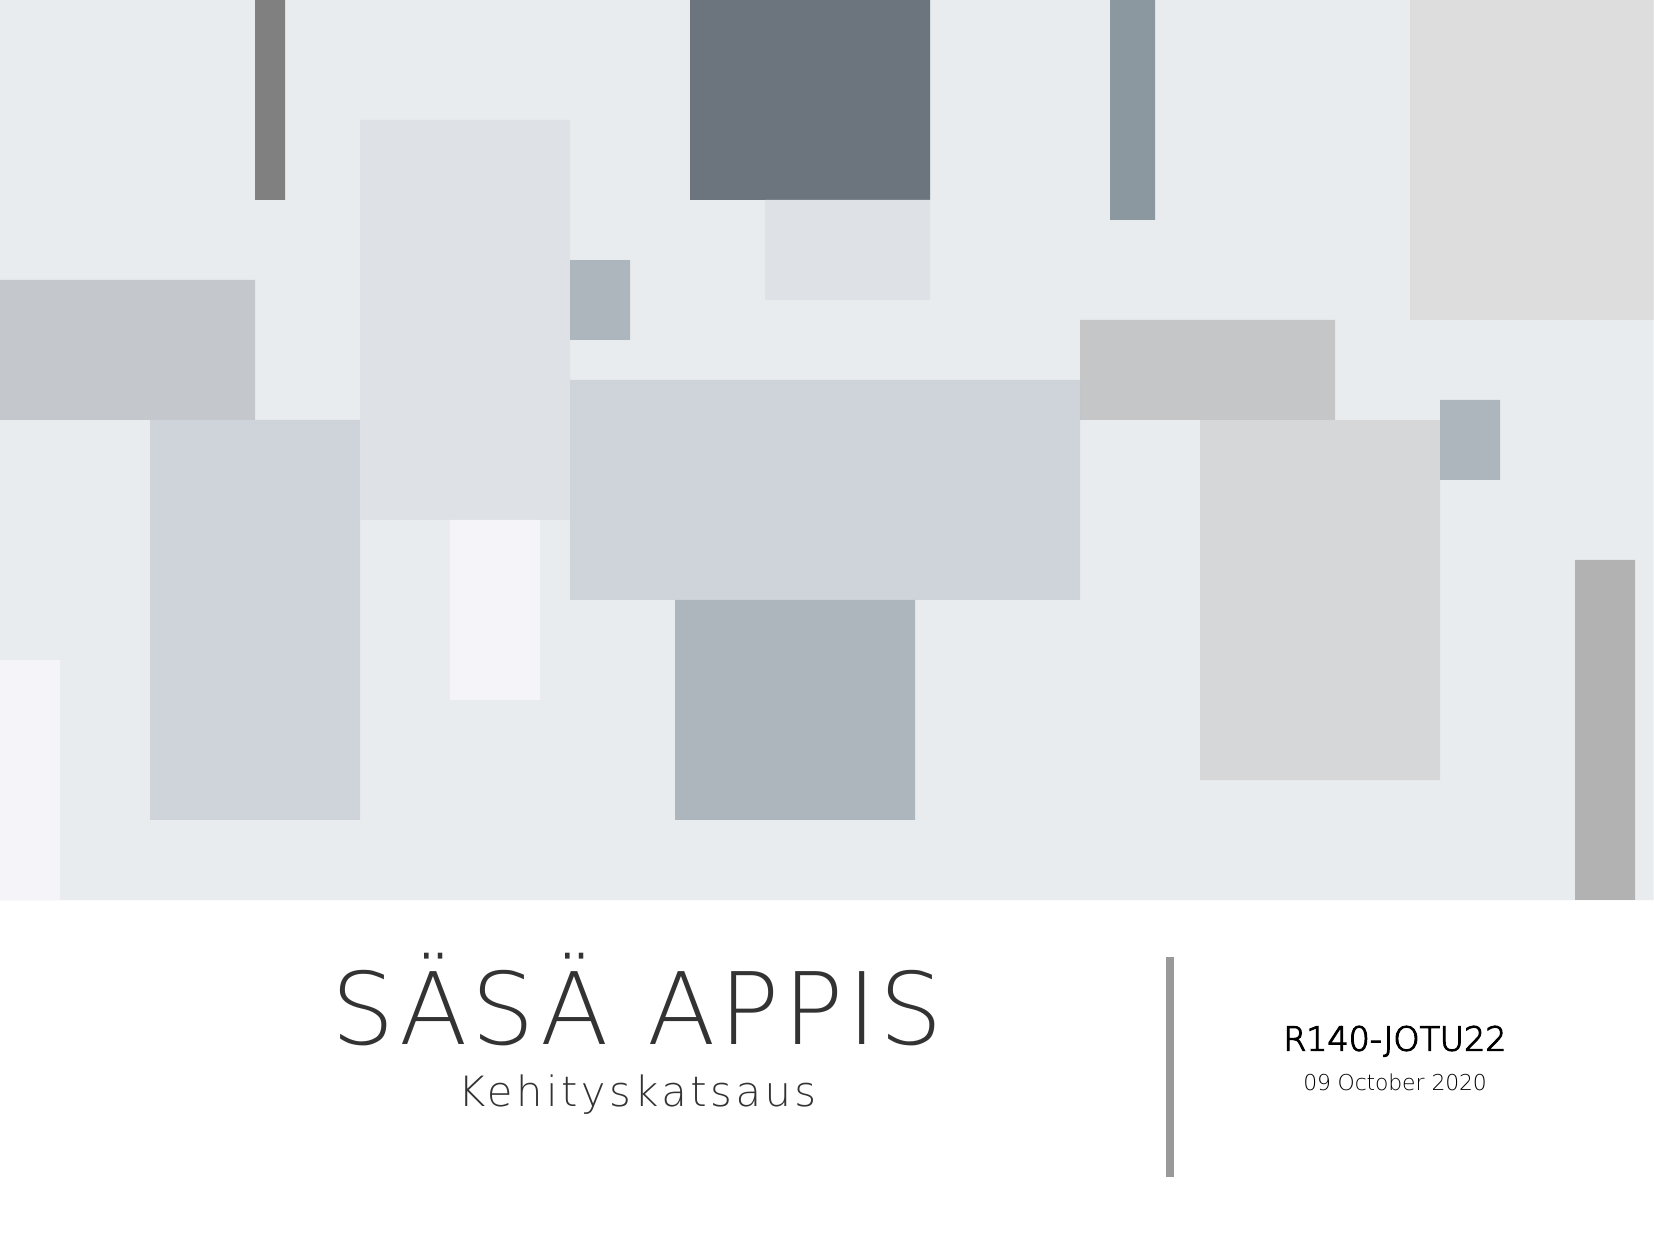

SÄSÄ APPIS
Kehityskatsaus
R140-JOTU22
09 October 2020